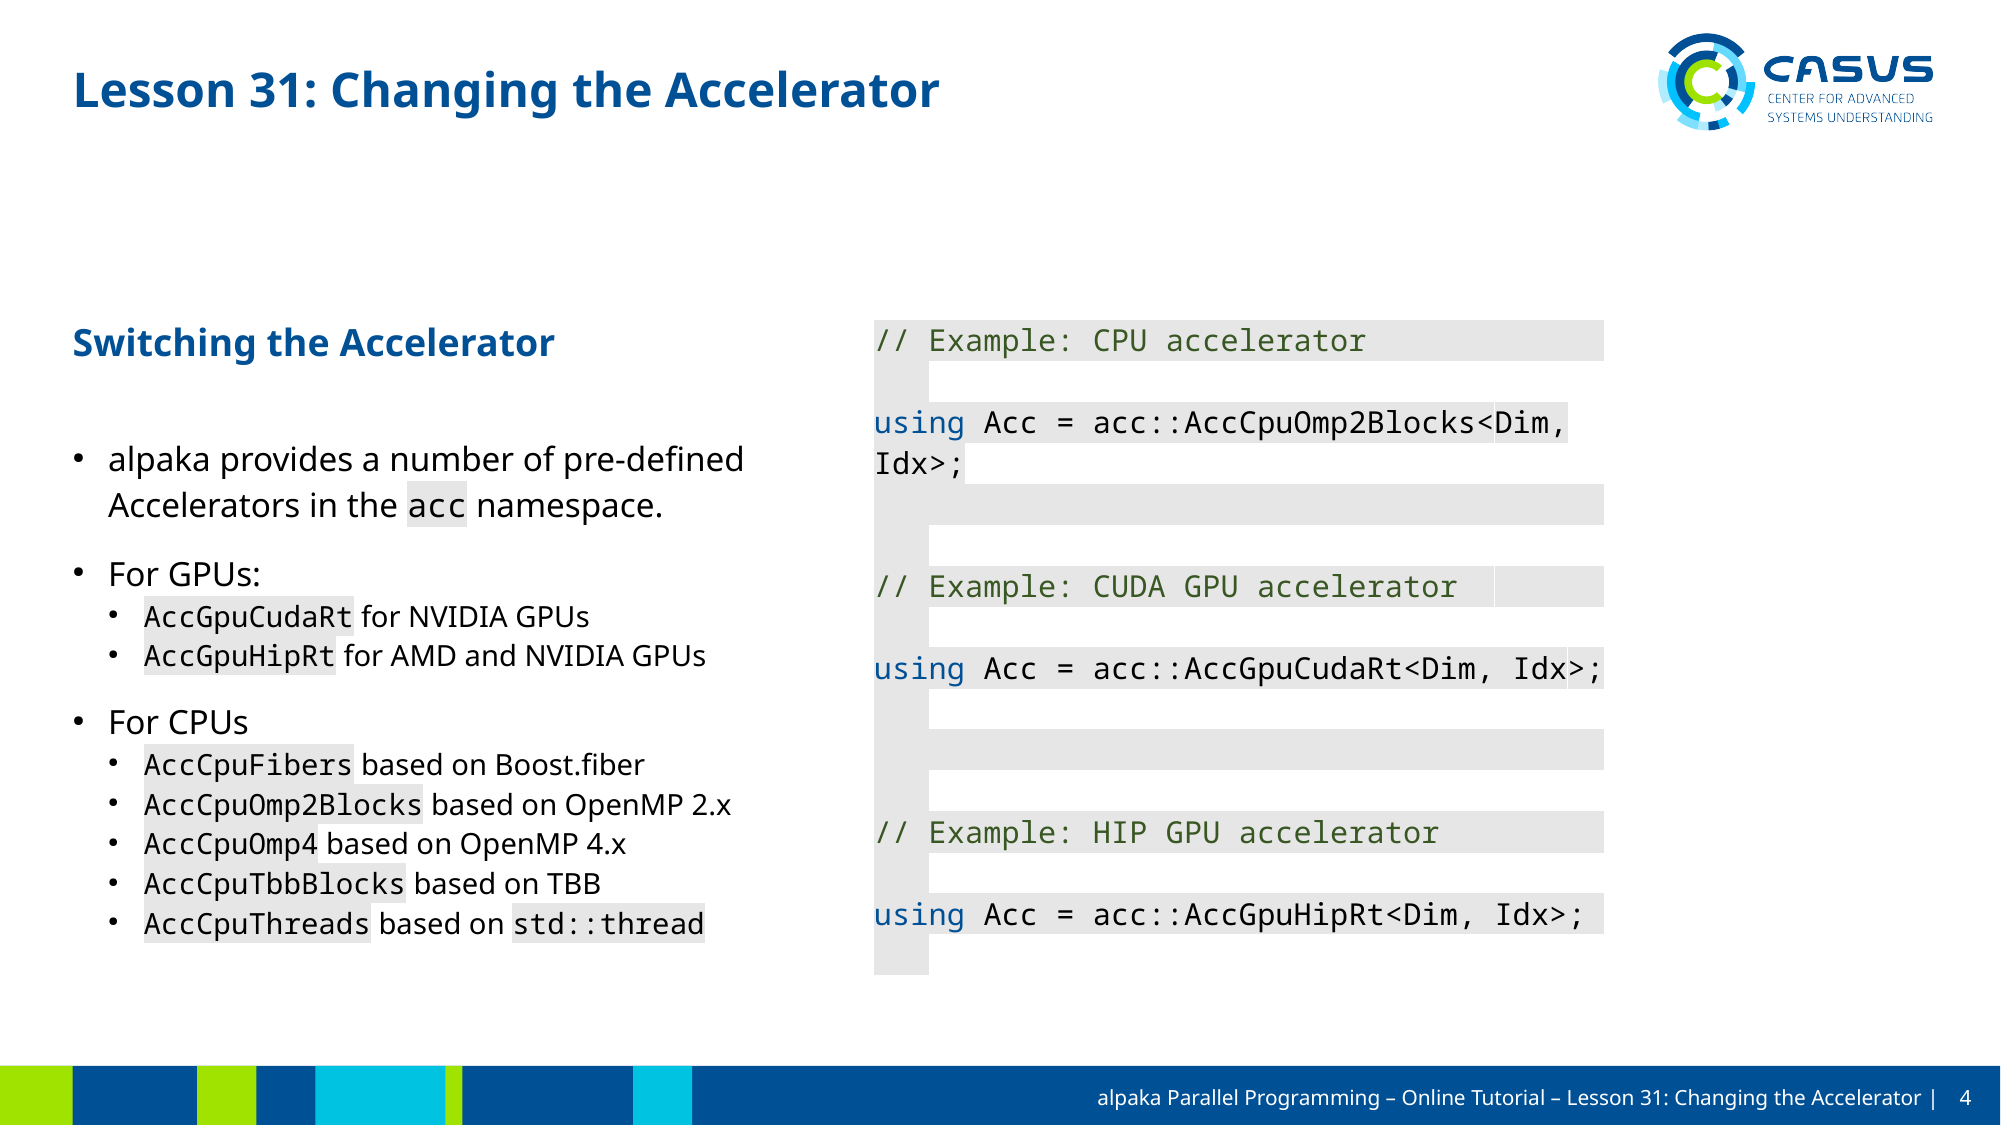

# Lesson 31: Changing the Accelerator
Switching the Accelerator
alpaka provides a number of pre-defined Accelerators in the acc namespace.
For GPUs:
AccGpuCudaRt for NVIDIA GPUs
AccGpuHipRt for AMD and NVIDIA GPUs
For CPUs
AccCpuFibers based on Boost.fiber
AccCpuOmp2Blocks based on OpenMP 2.x
AccCpuOmp4 based on OpenMP 4.x
AccCpuTbbBlocks based on TBB
AccCpuThreads based on std::thread
// Example: CPU accelerator
using Acc = acc::AccCpuOmp2Blocks<Dim, Idx>;
// Example: CUDA GPU accelerator
using Acc = acc::AccGpuCudaRt<Dim, Idx>;
// Example: HIP GPU accelerator
using Acc = acc::AccGpuHipRt<Dim, Idx>;
alpaka Parallel Programming – Online Tutorial – Lesson 31: Changing the Accelerator
4